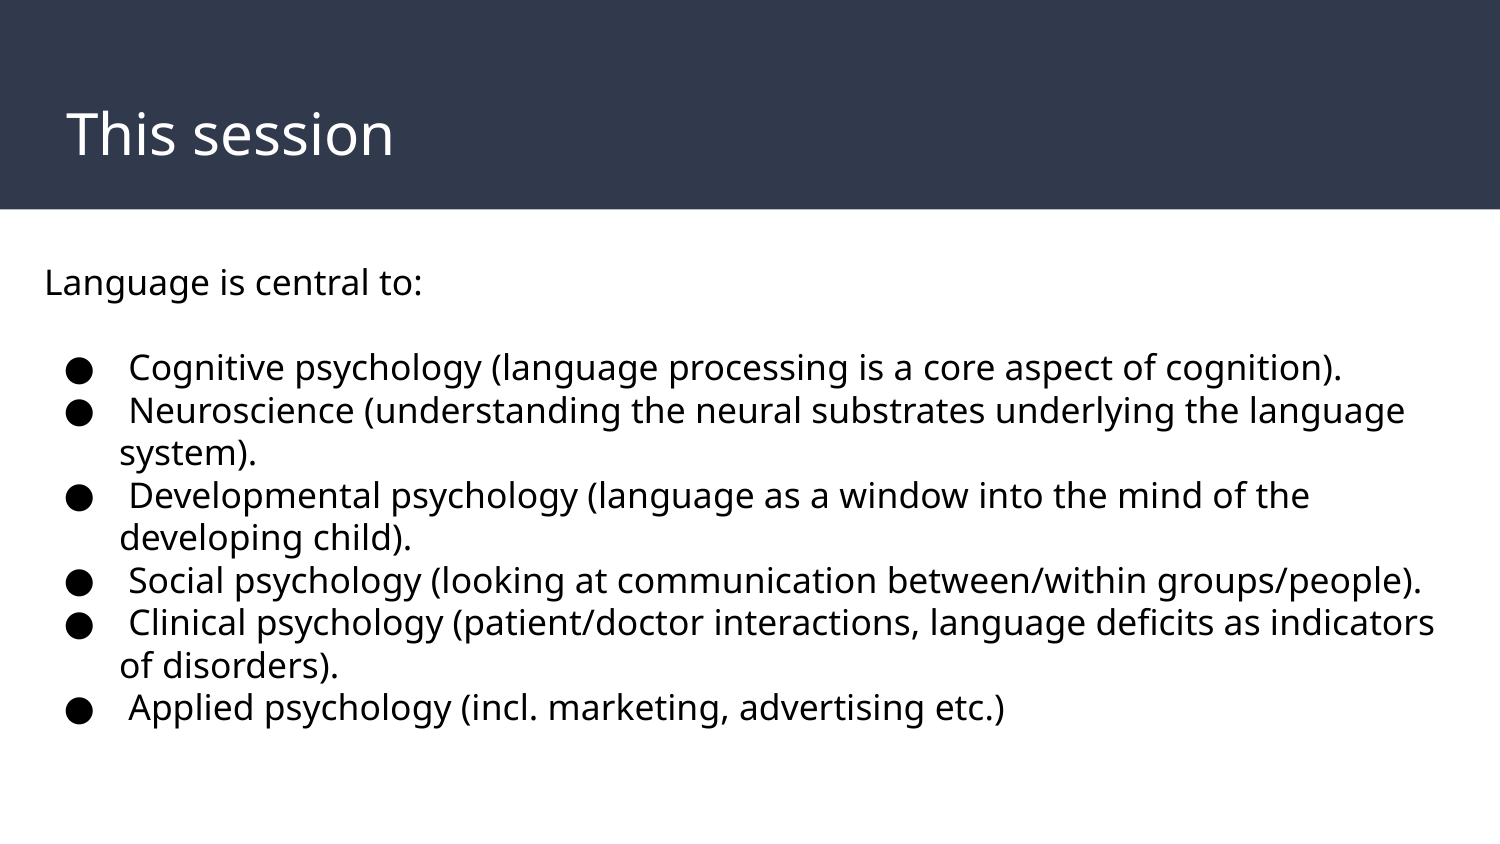

# This session
Language is central to:
 Cognitive psychology (language processing is a core aspect of cognition).
 Neuroscience (understanding the neural substrates underlying the language system).
 Developmental psychology (language as a window into the mind of the developing child).
 Social psychology (looking at communication between/within groups/people).
 Clinical psychology (patient/doctor interactions, language deficits as indicators of disorders).
 Applied psychology (incl. marketing, advertising etc.)